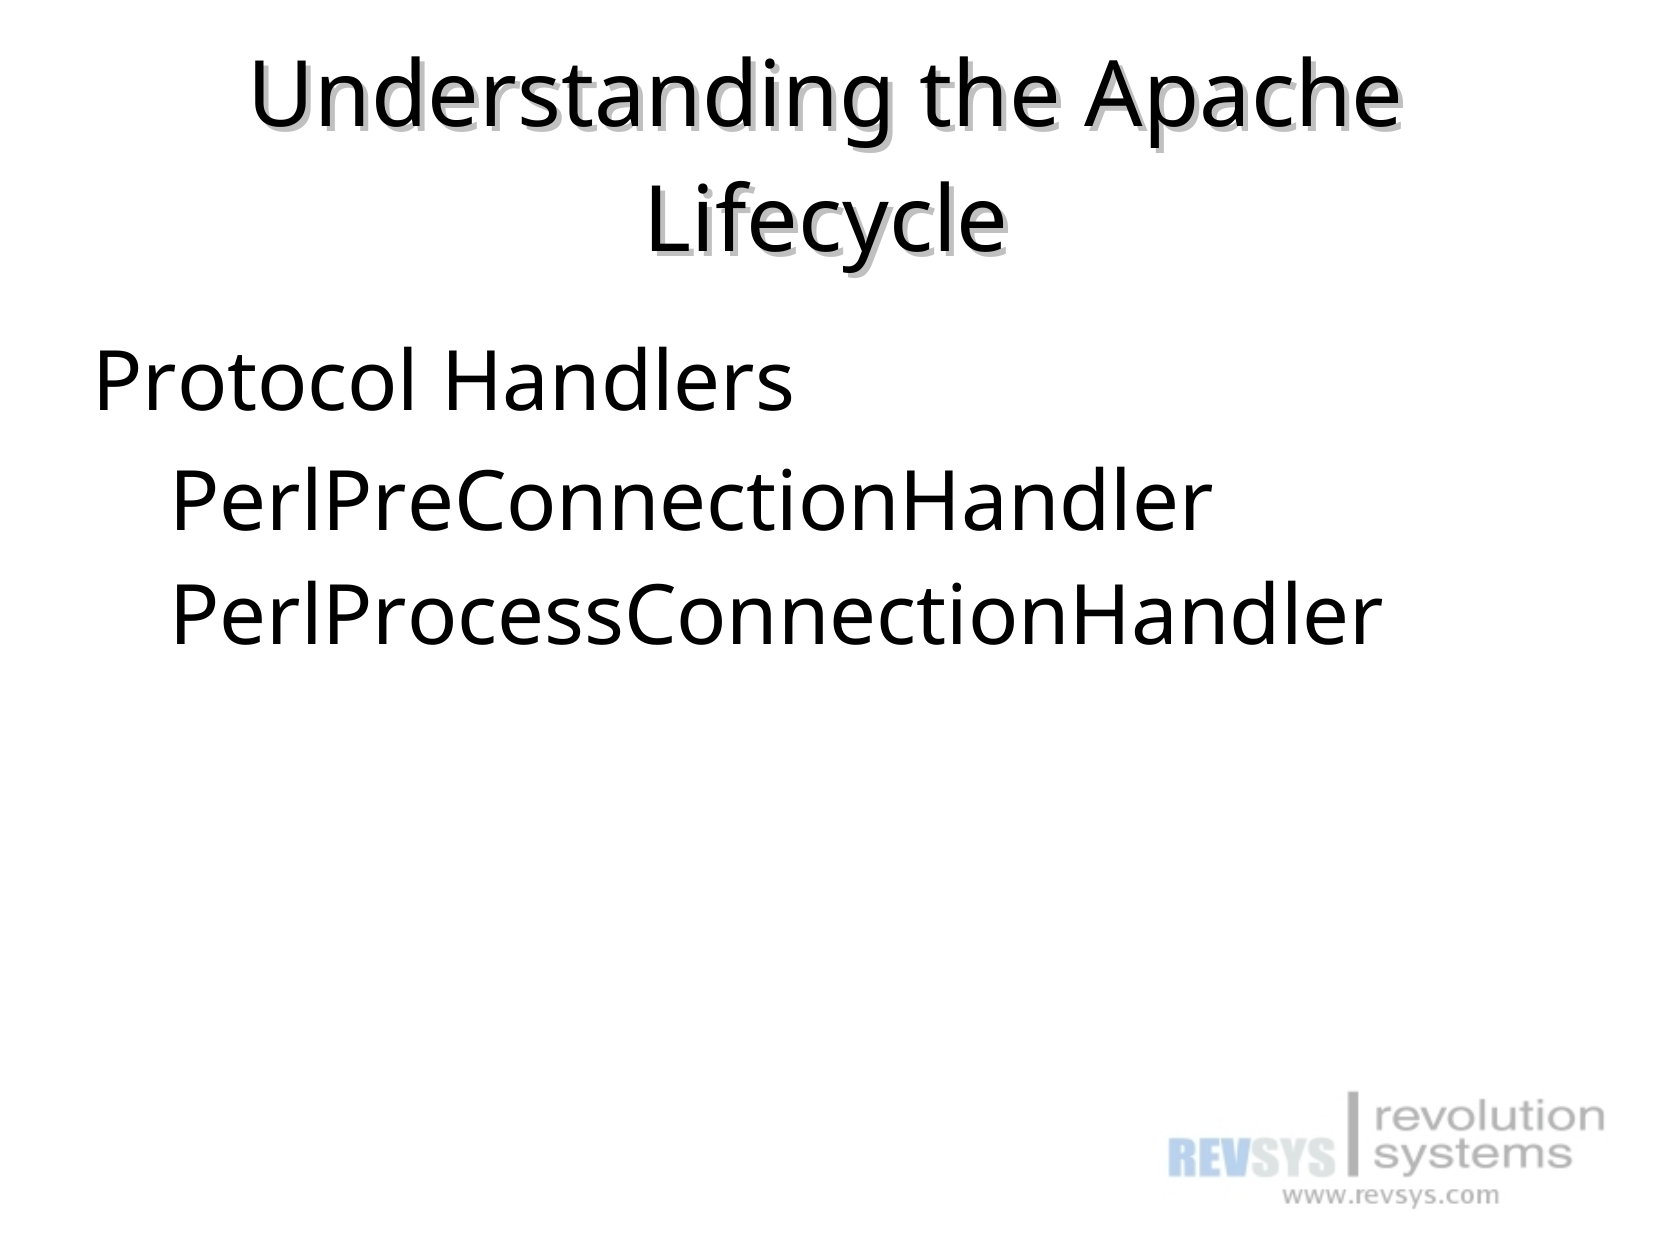

# Understanding the Apache Lifecycle
Protocol Handlers
PerlPreConnectionHandler
PerlProcessConnectionHandler